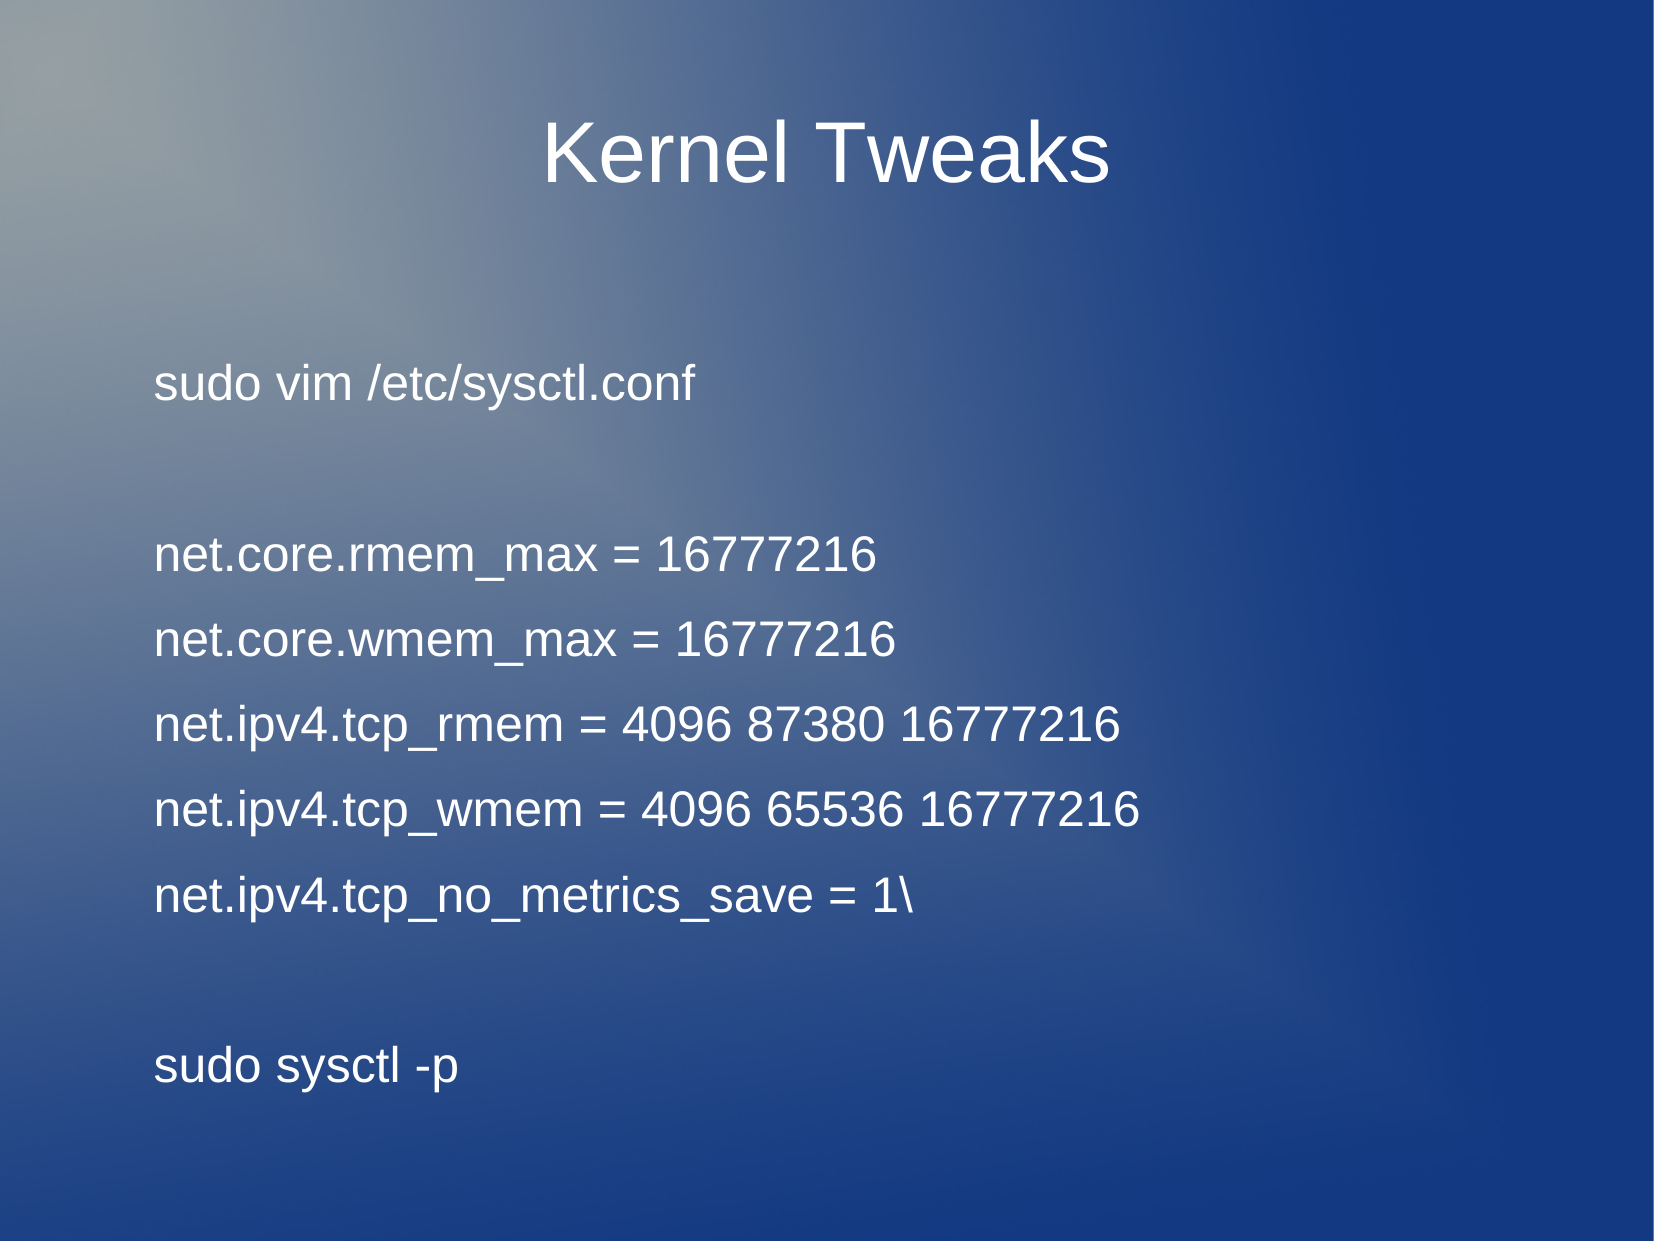

# Kernel Tweaks
sudo vim /etc/sysctl.conf
net.core.rmem_max = 16777216
net.core.wmem_max = 16777216
net.ipv4.tcp_rmem = 4096 87380 16777216
net.ipv4.tcp_wmem = 4096 65536 16777216
net.ipv4.tcp_no_metrics_save = 1\
sudo sysctl -p